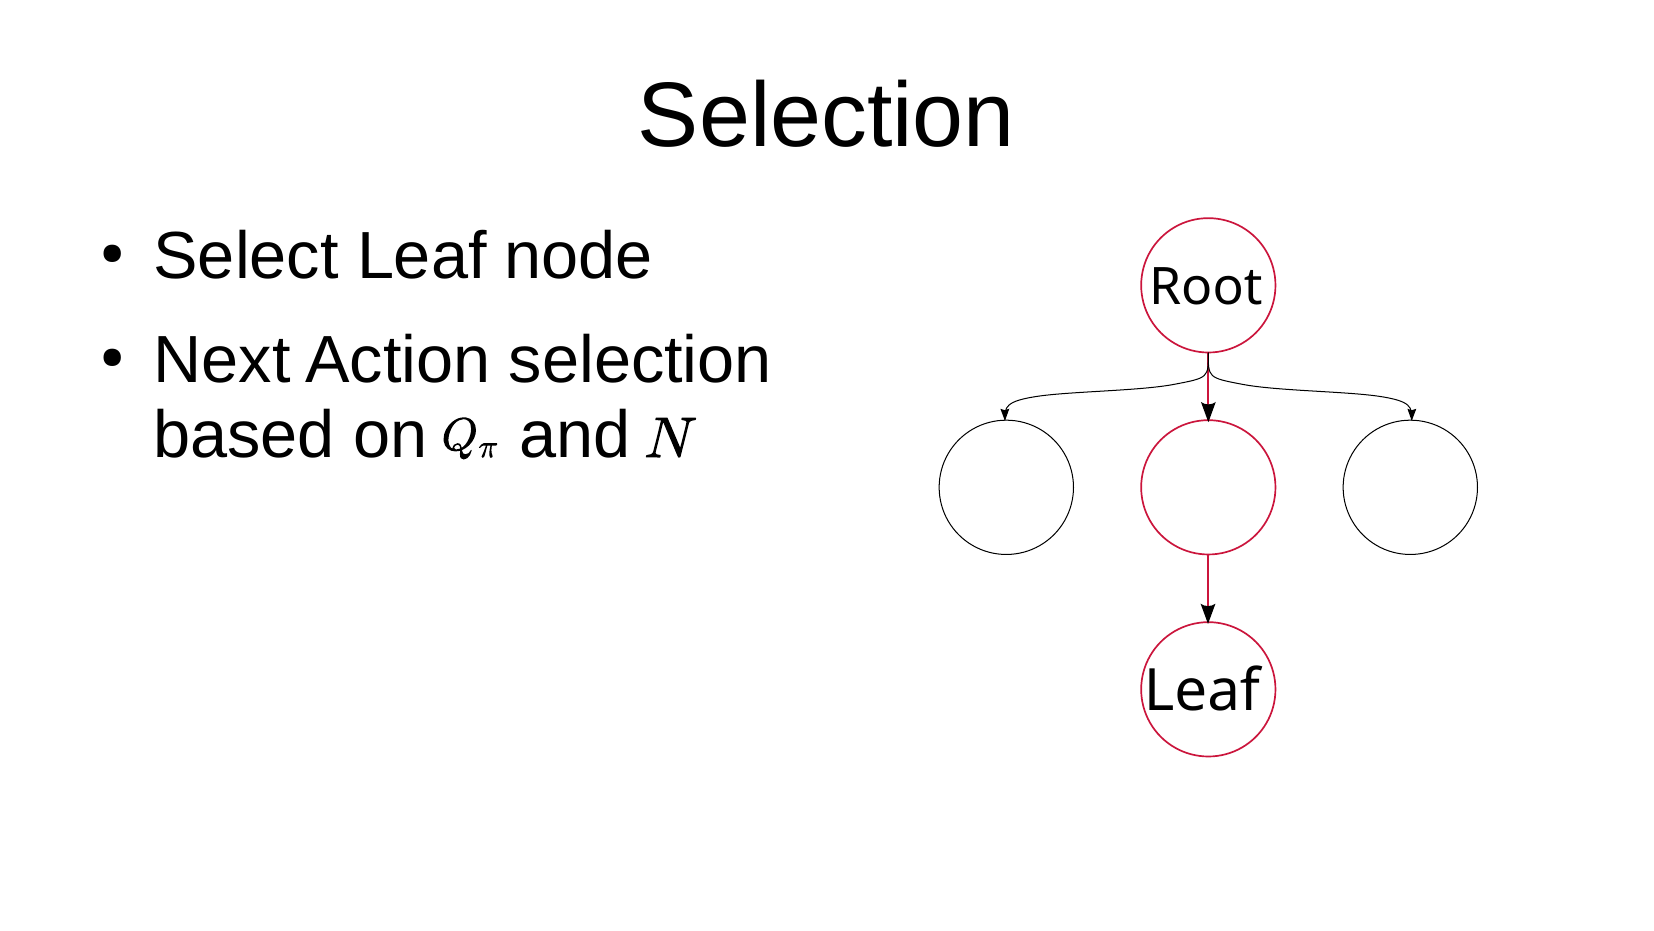

# Selection
Select Leaf node
Next Action selection based on and